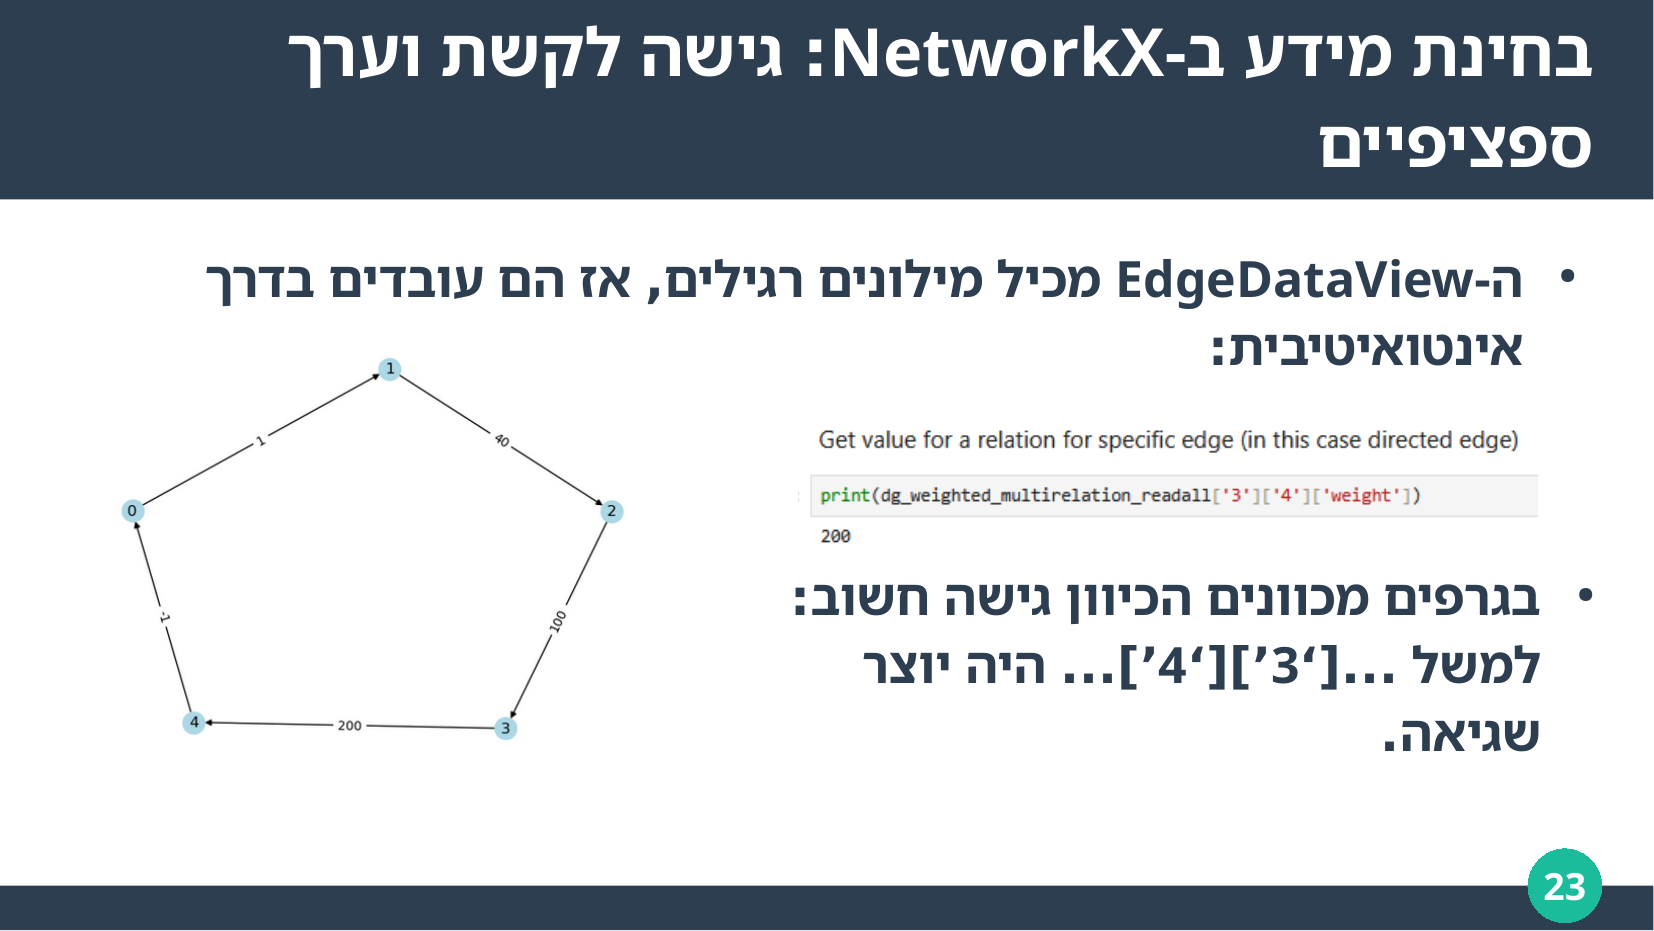

# בחינת מידע ב-NetworkX: גישה לקשת וערך ספציפיים
ה-EdgeDataView מכיל מילונים רגילים, אז הם עובדים בדרך אינטואיטיבית:
בגרפים מכוונים הכיוון גישה חשוב: למשל ...[‘3’][‘4’]... היה יוצר שגיאה.
23